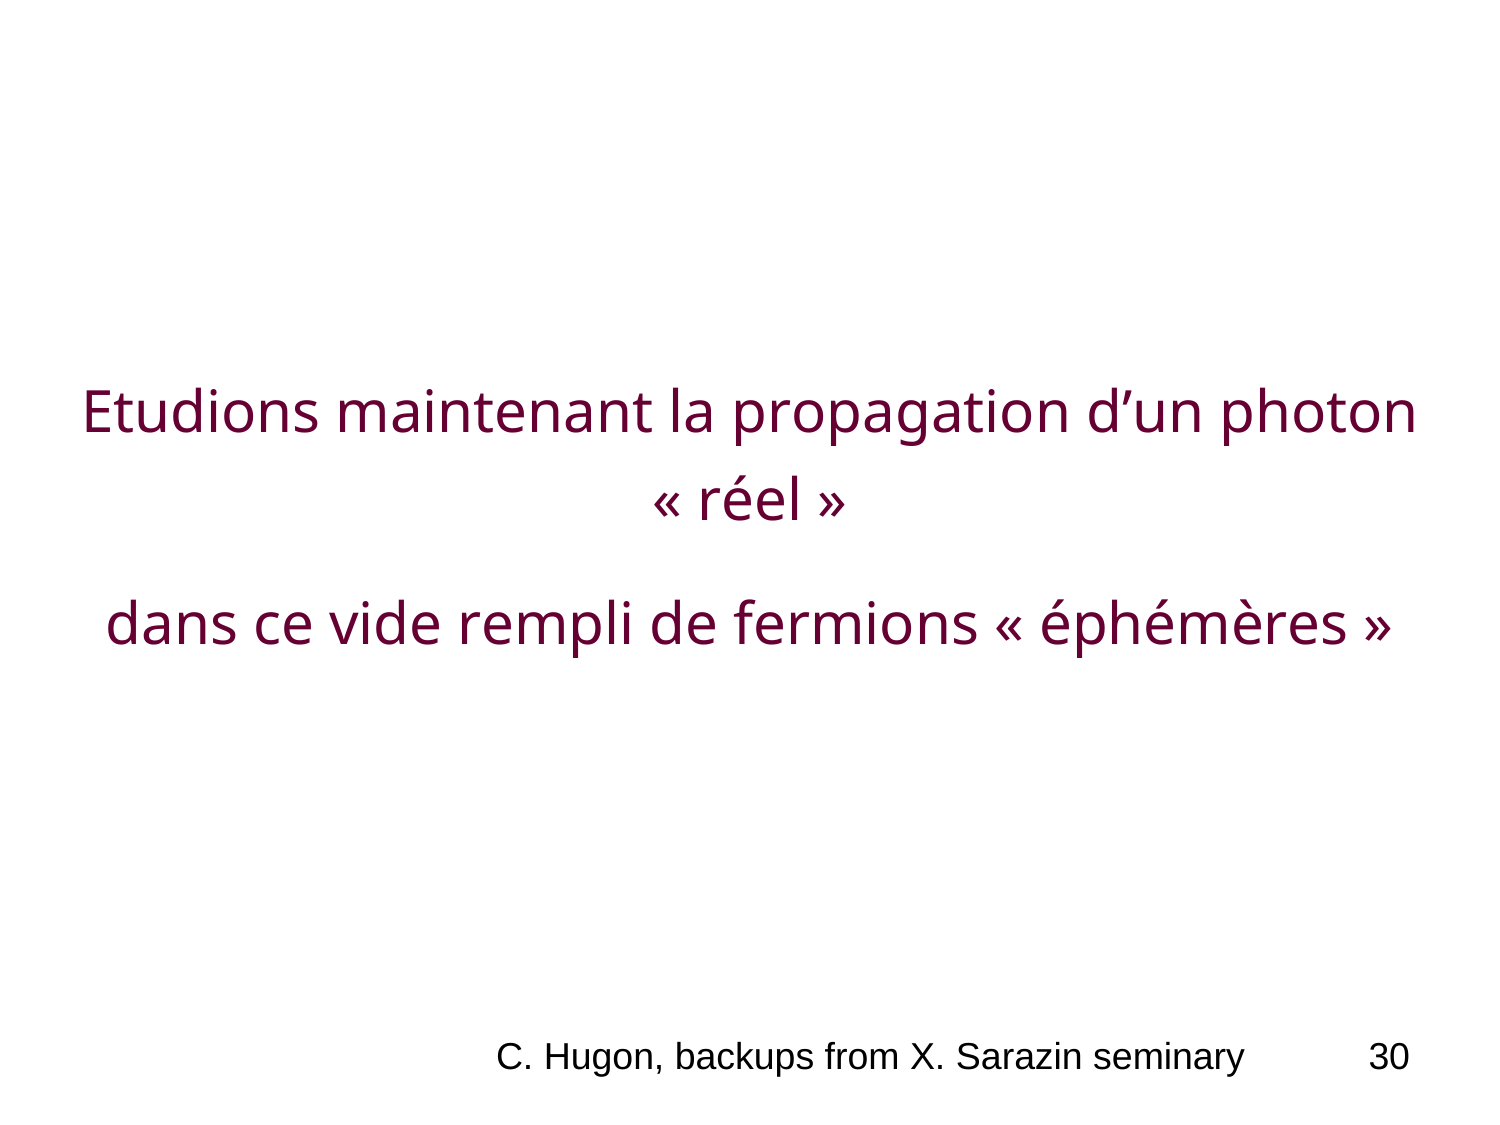

Etudions maintenant la propagation d’un photon « réel »
dans ce vide rempli de fermions « éphémères »
C. Hugon, backups from X. Sarazin seminary
30